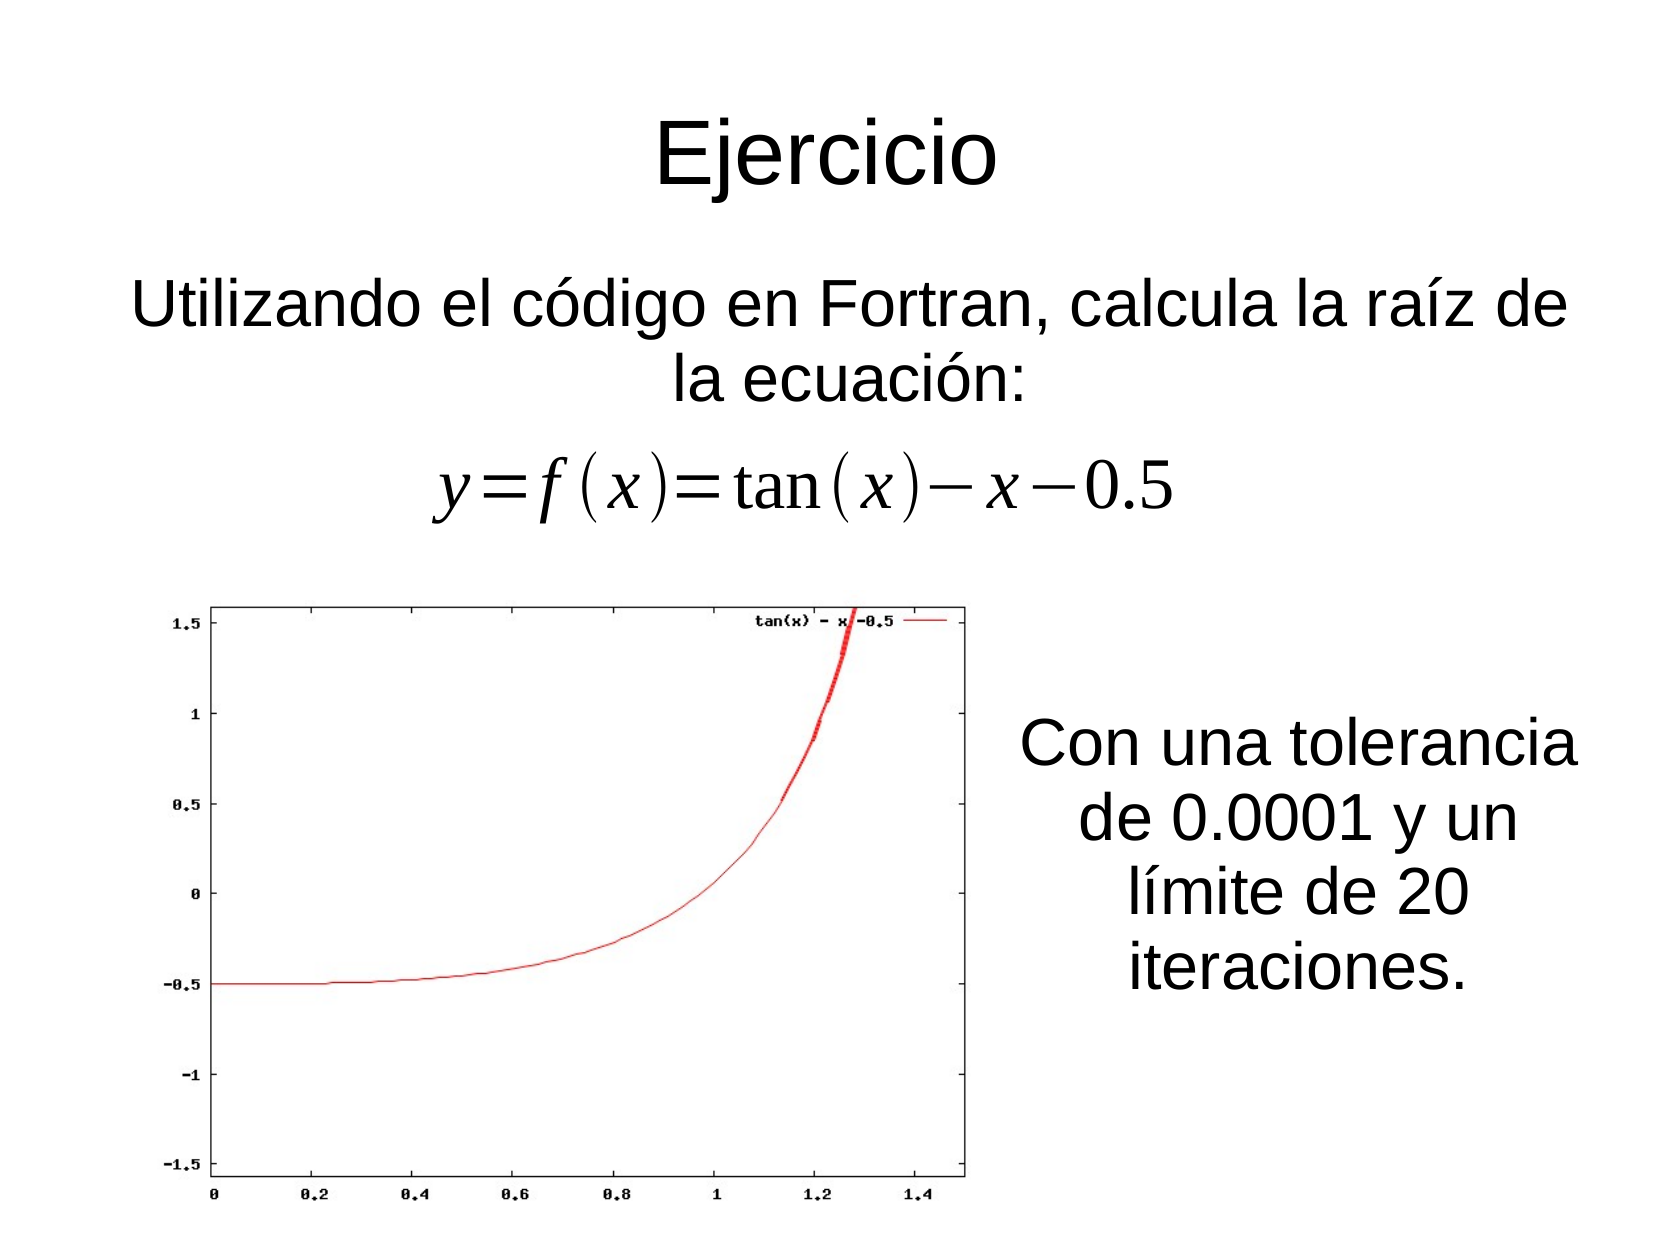

# Ejercicio
Utilizando el código en Fortran, calcula la raíz de la ecuación:
Con una tolerancia de 0.0001 y un límite de 20 iteraciones.